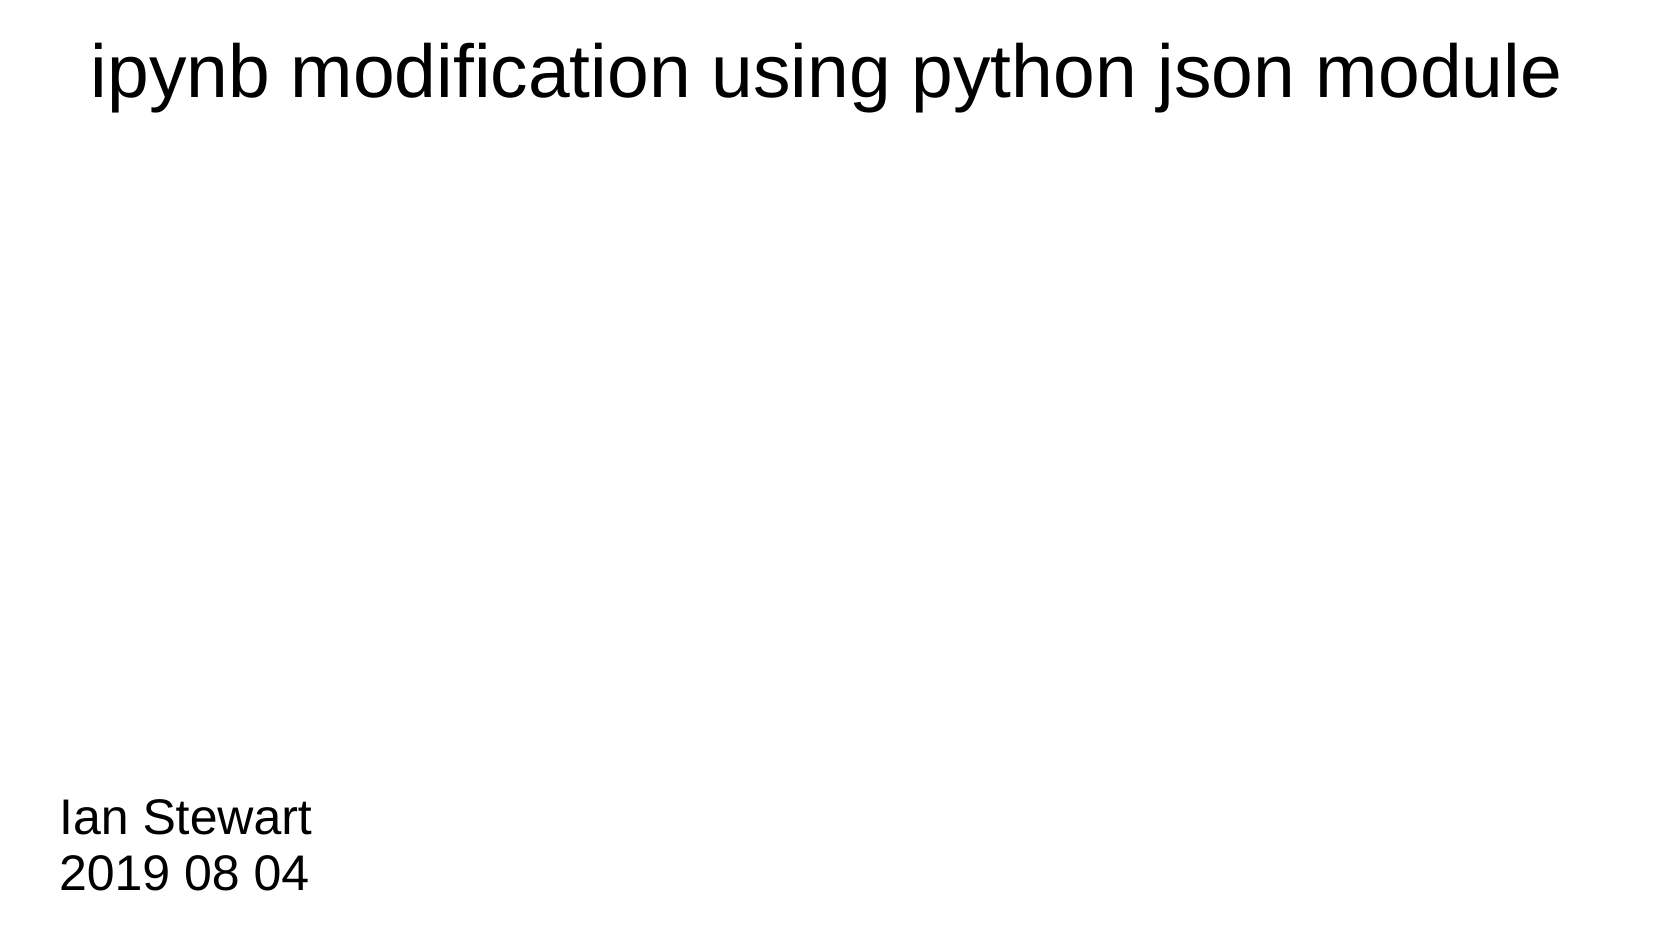

# ipynb modification using python json module
Ian Stewart
2019 08 04